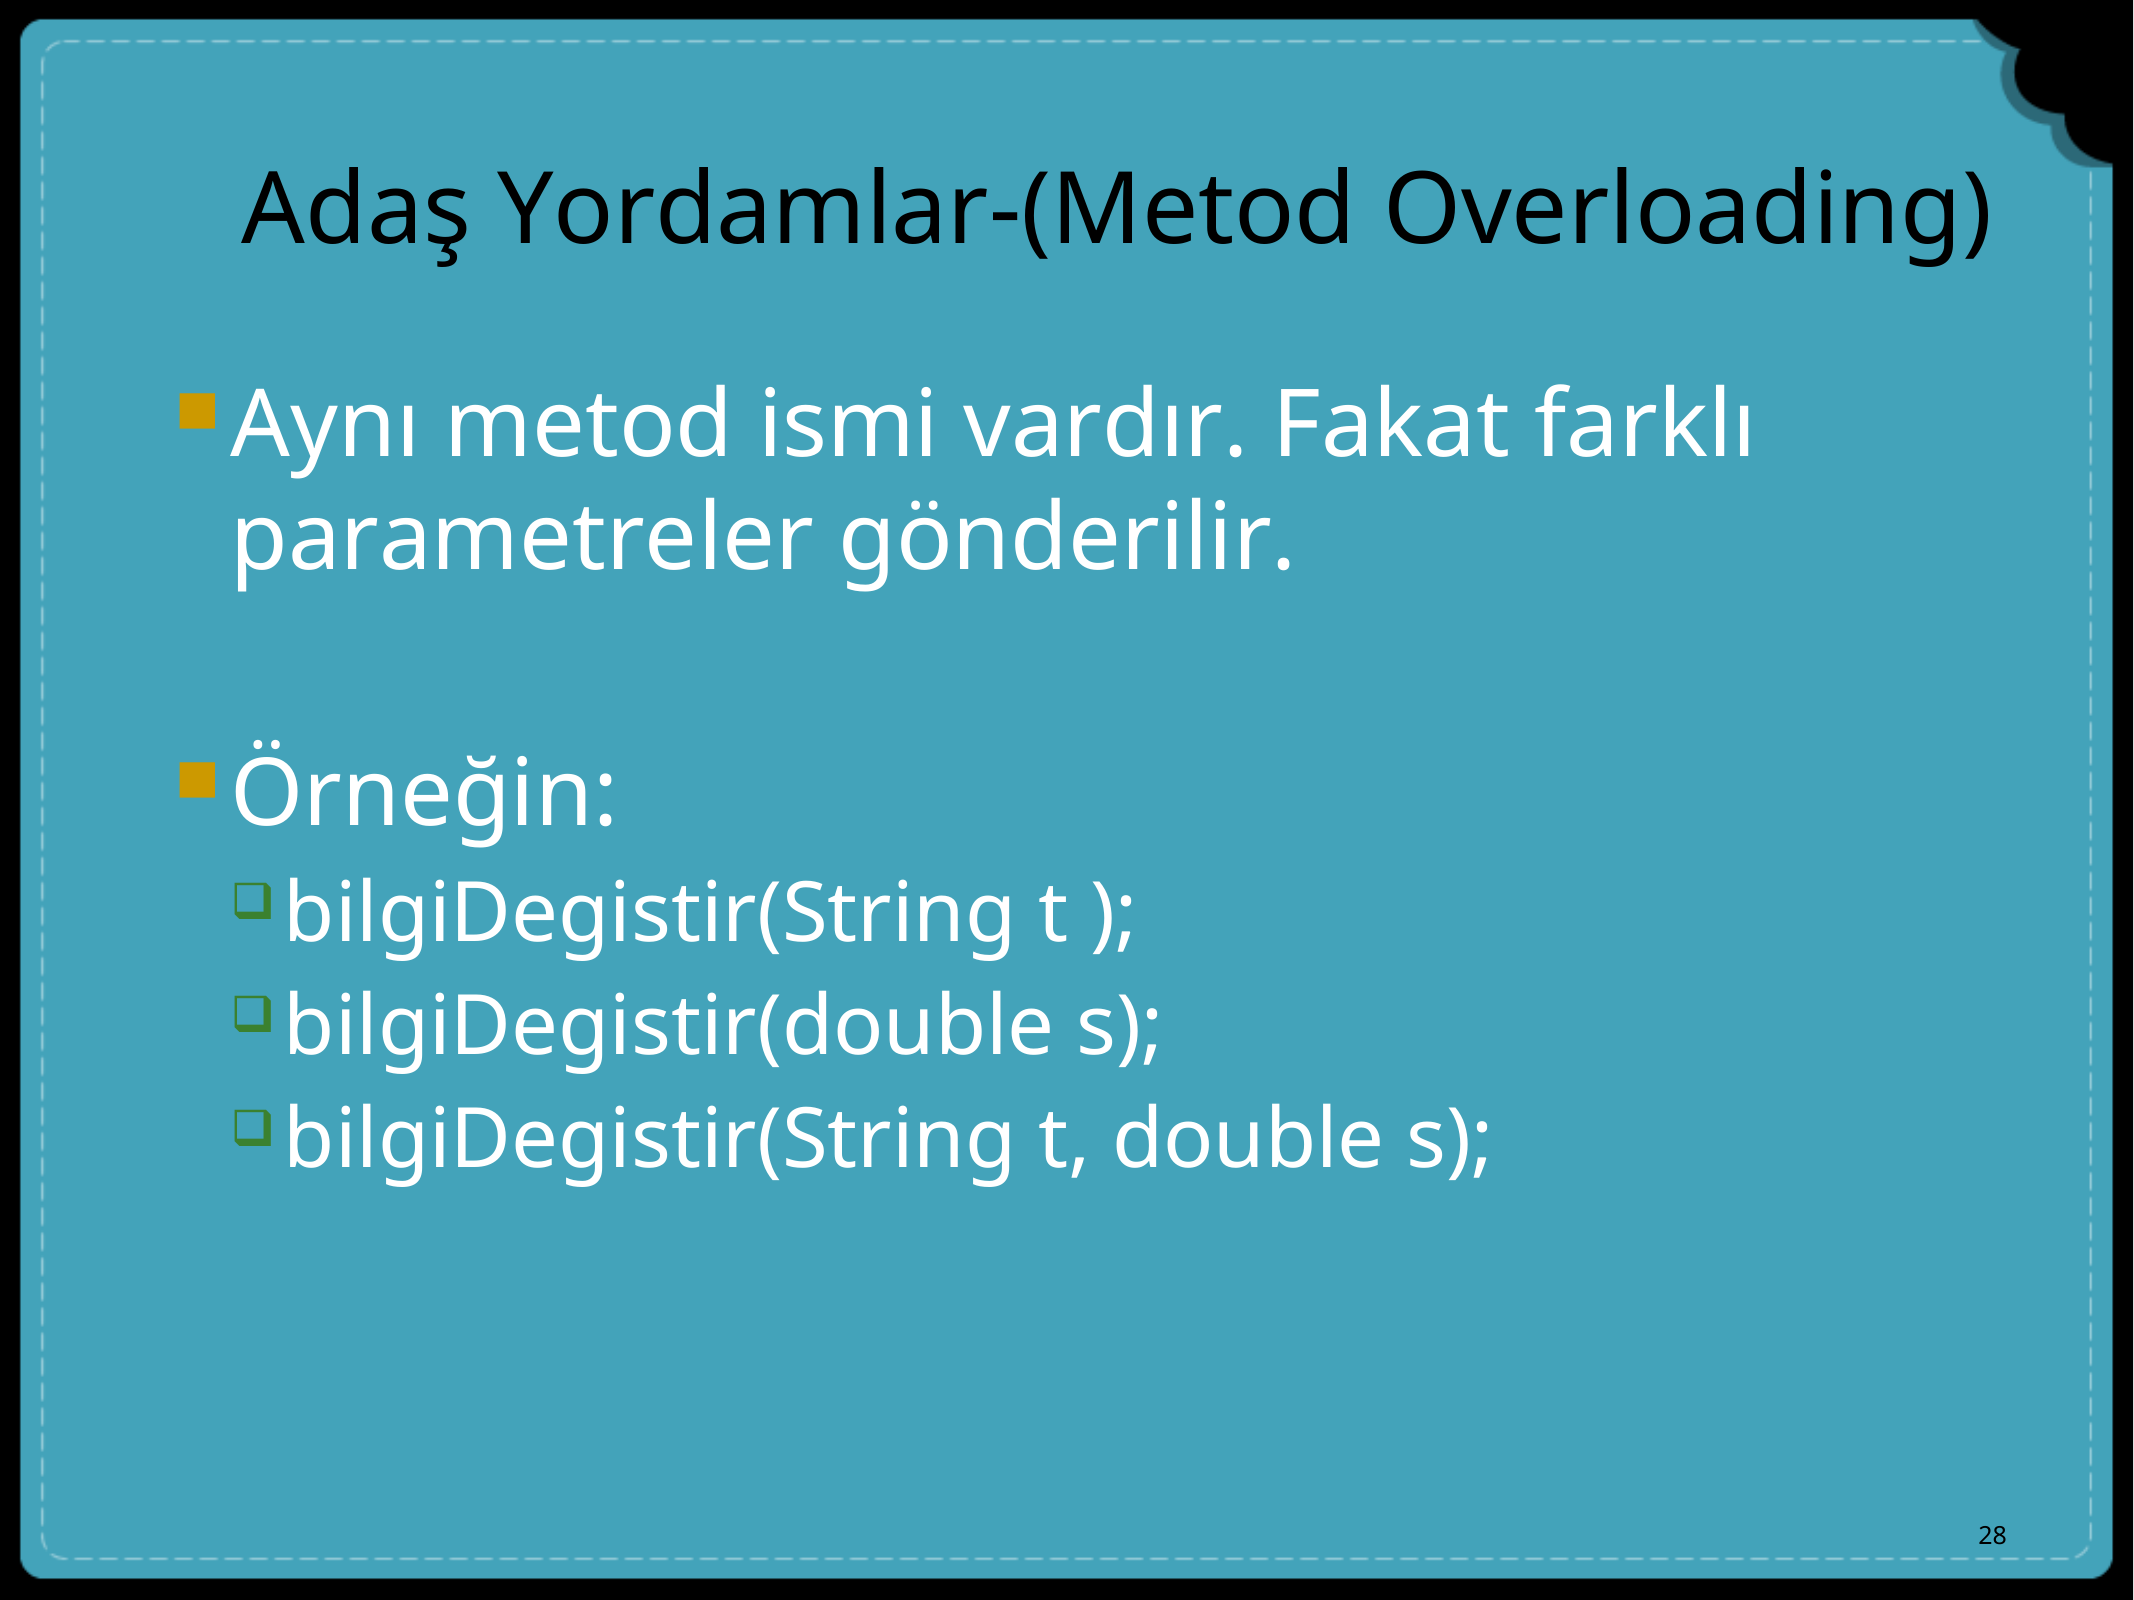

# Adaş Yordamlar-(Metod Overloading)
Aynı metod ismi vardır. Fakat farklı parametreler gönderilir.
Örneğin:
bilgiDegistir(String t );
bilgiDegistir(double s);
bilgiDegistir(String t, double s);
28